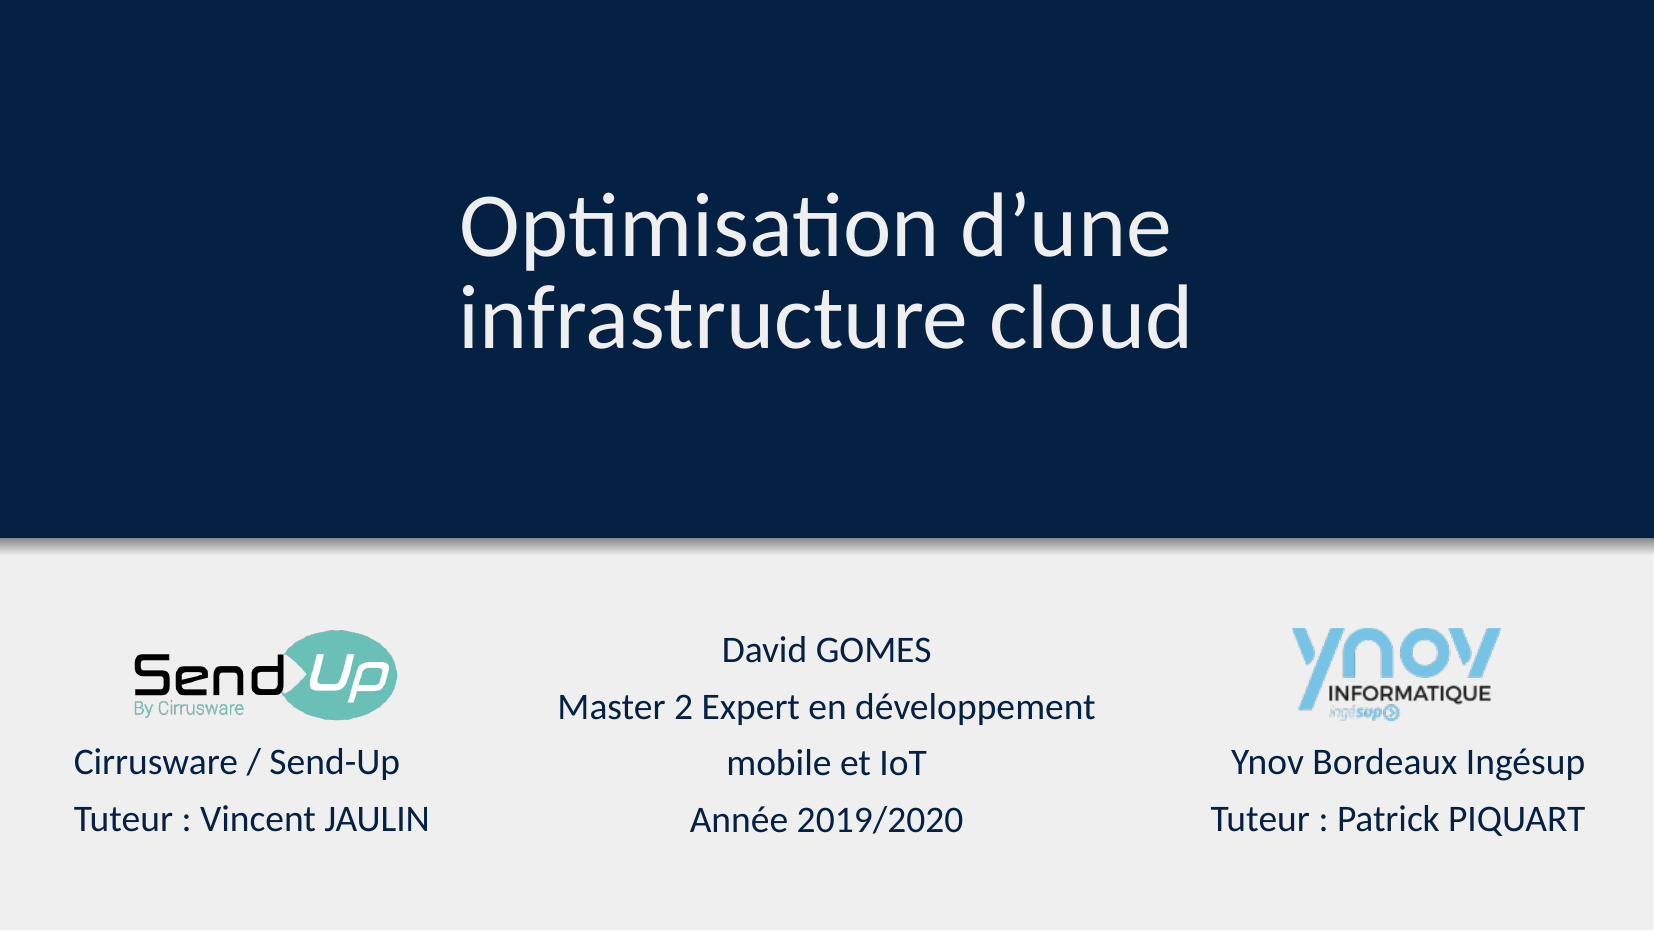

# Optimisation d’une infrastructure cloud
David GOMES
Master 2 Expert en développement mobile et IoT
Année 2019/2020
Cirrusware / Send-Up
Tuteur : Vincent JAULIN
Ynov Bordeaux Ingésup
Tuteur : Patrick PIQUART